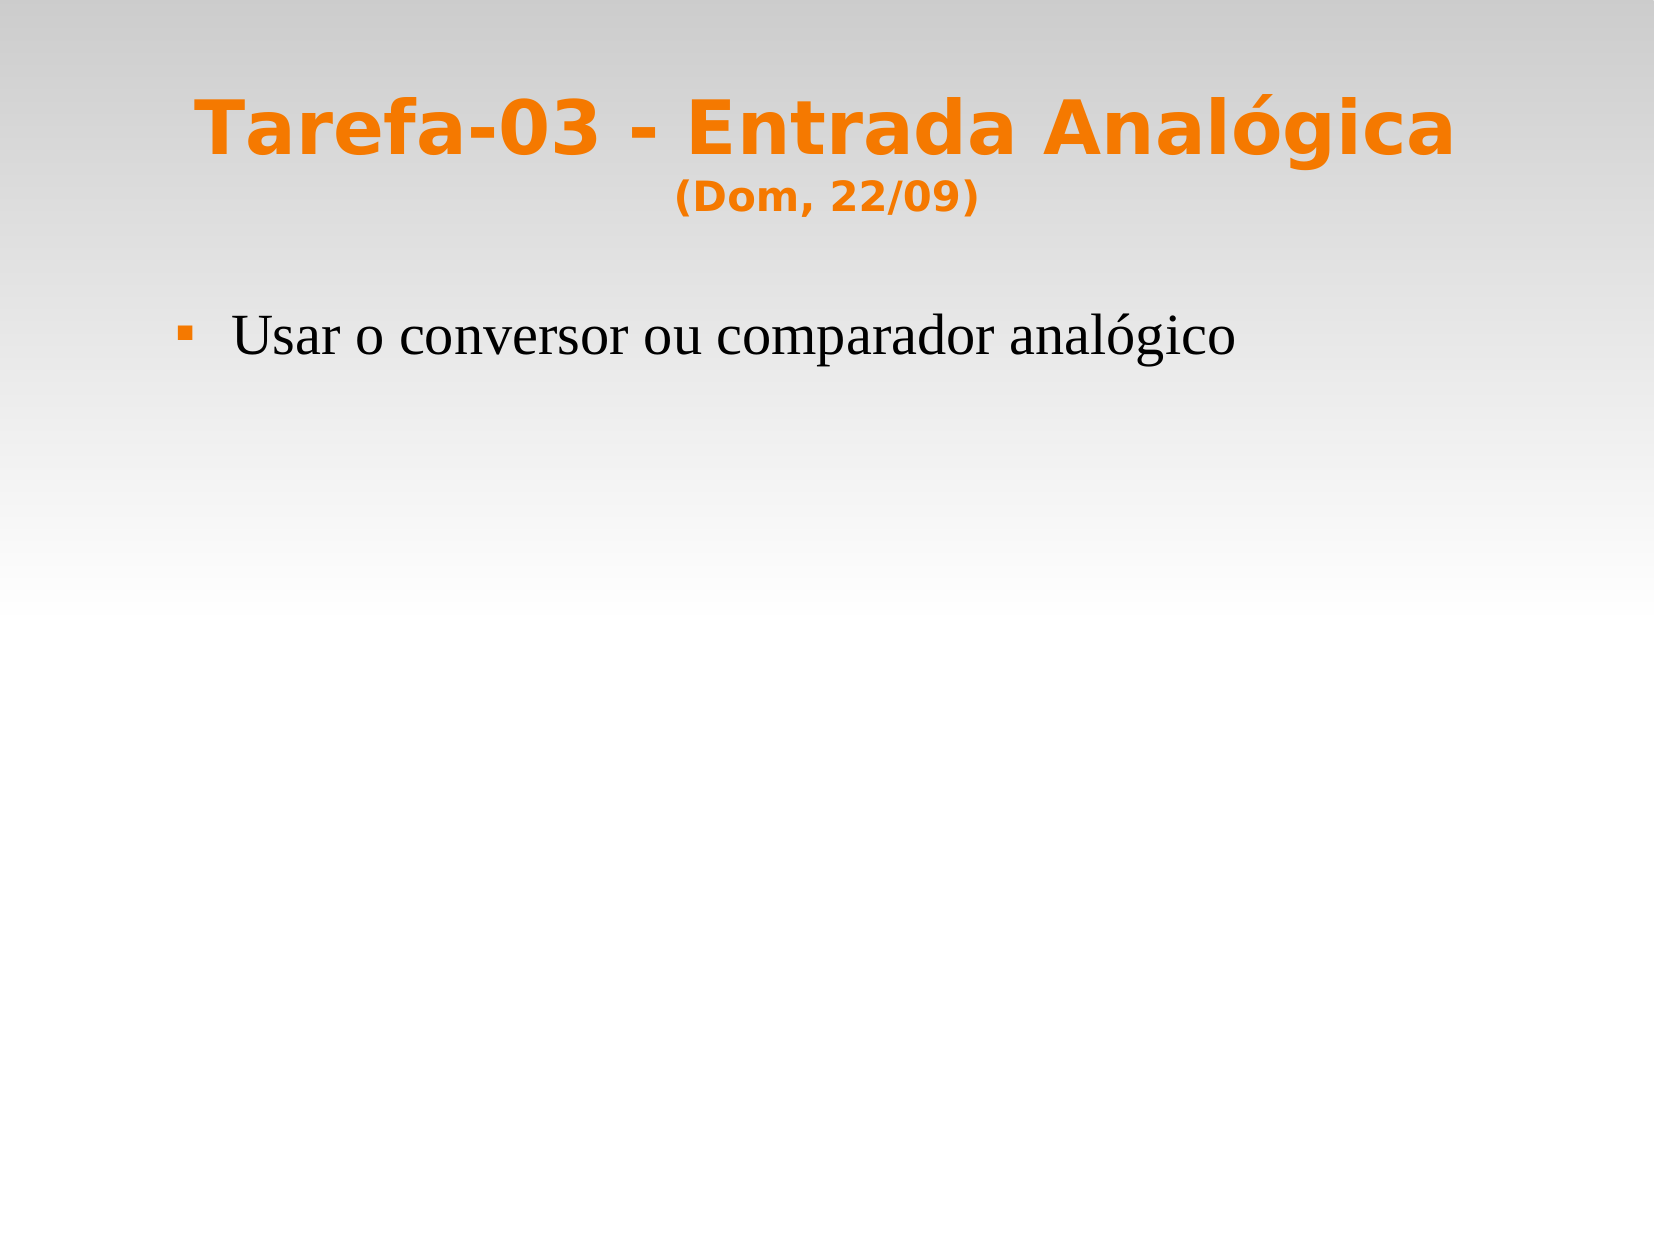

# Tarefa-03 - Entrada Analógica (Dom, 22/09)
Usar o conversor ou comparador analógico